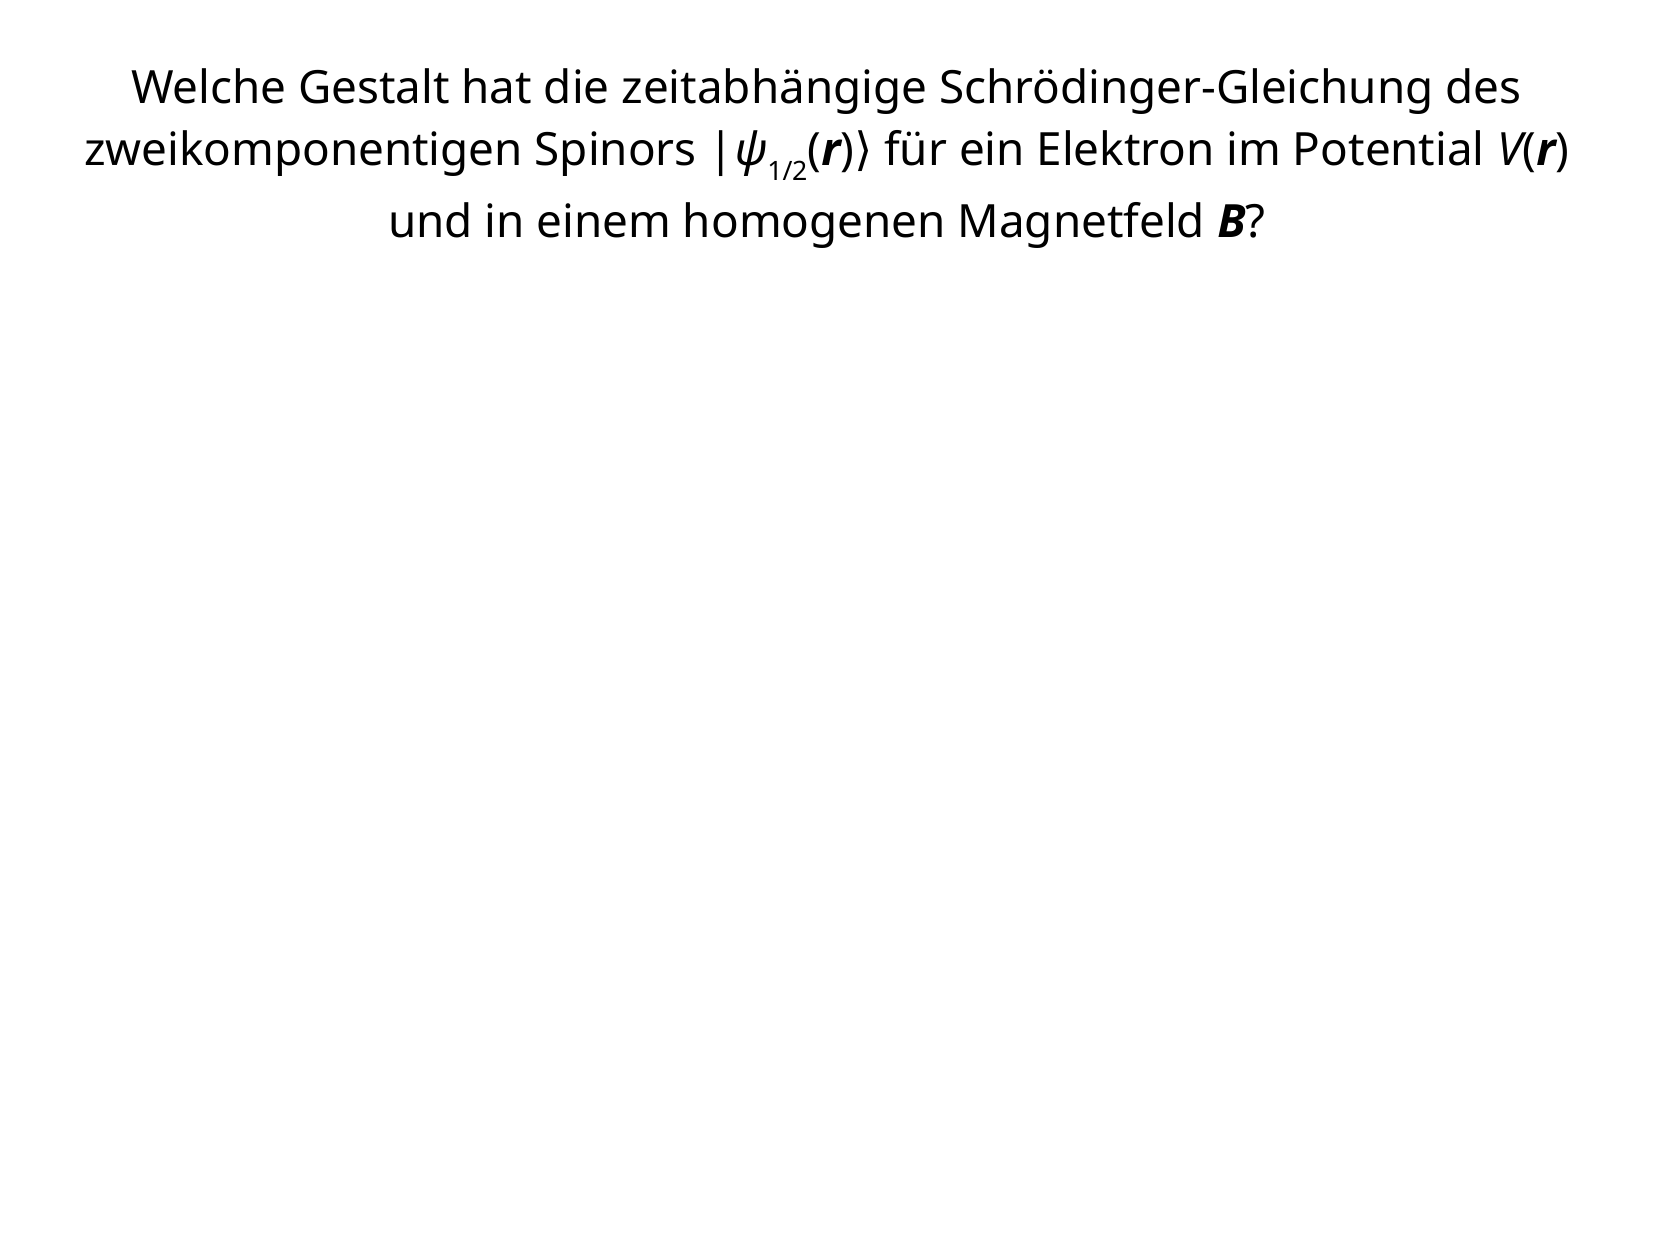

# Welche Gestalt hat die zeitabhängige Schrödinger-Gleichung des zweikomponentigen Spinors |ψ1/2(r)⟩ für ein Elektron im Potential V(r) und in einem homogenen Magnetfeld B?